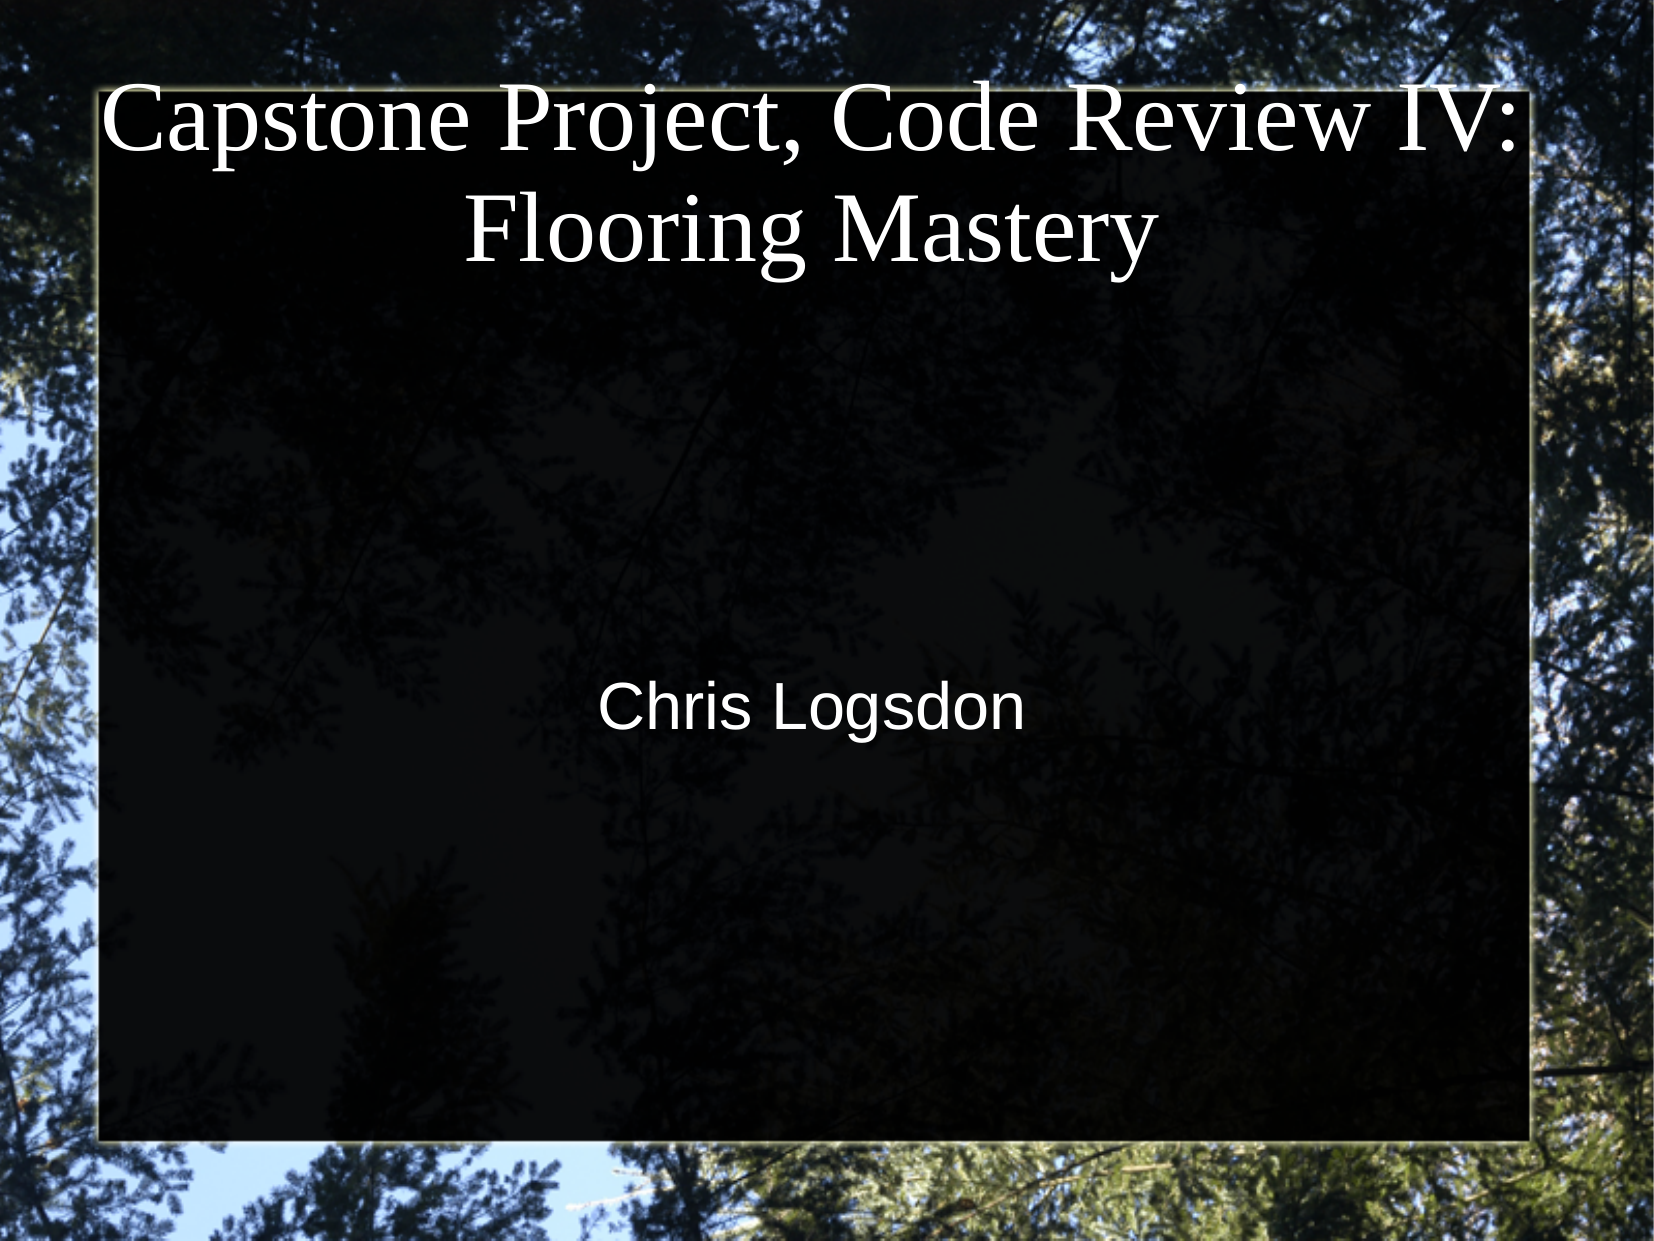

# Capstone Project, Code Review IV: Flooring Mastery
Chris Logsdon